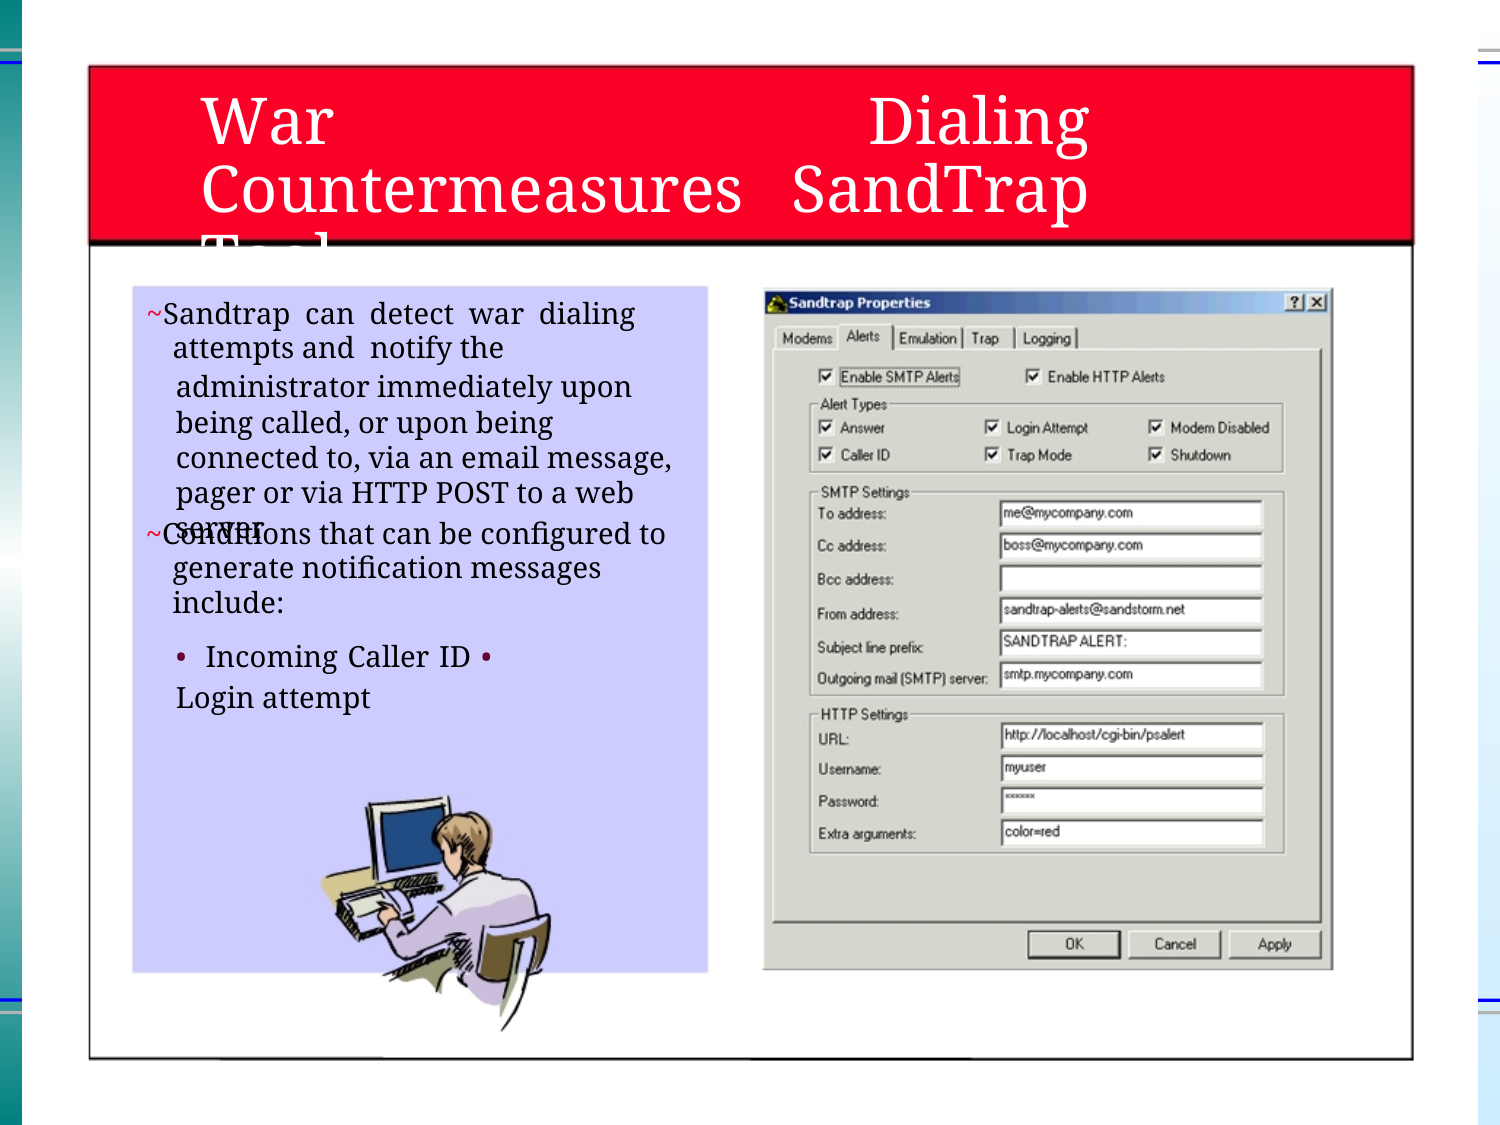

War Dialing Countermeasures SandTrap Tool
~Sandtrap can detect war dialing attempts and notify the
administrator immediately upon being called, or upon being connected to, via an email message, pager or via HTTP POST to a web server
~Conditions that can be configured to generate notification messages include:
• Incoming Caller ID • Login attempt